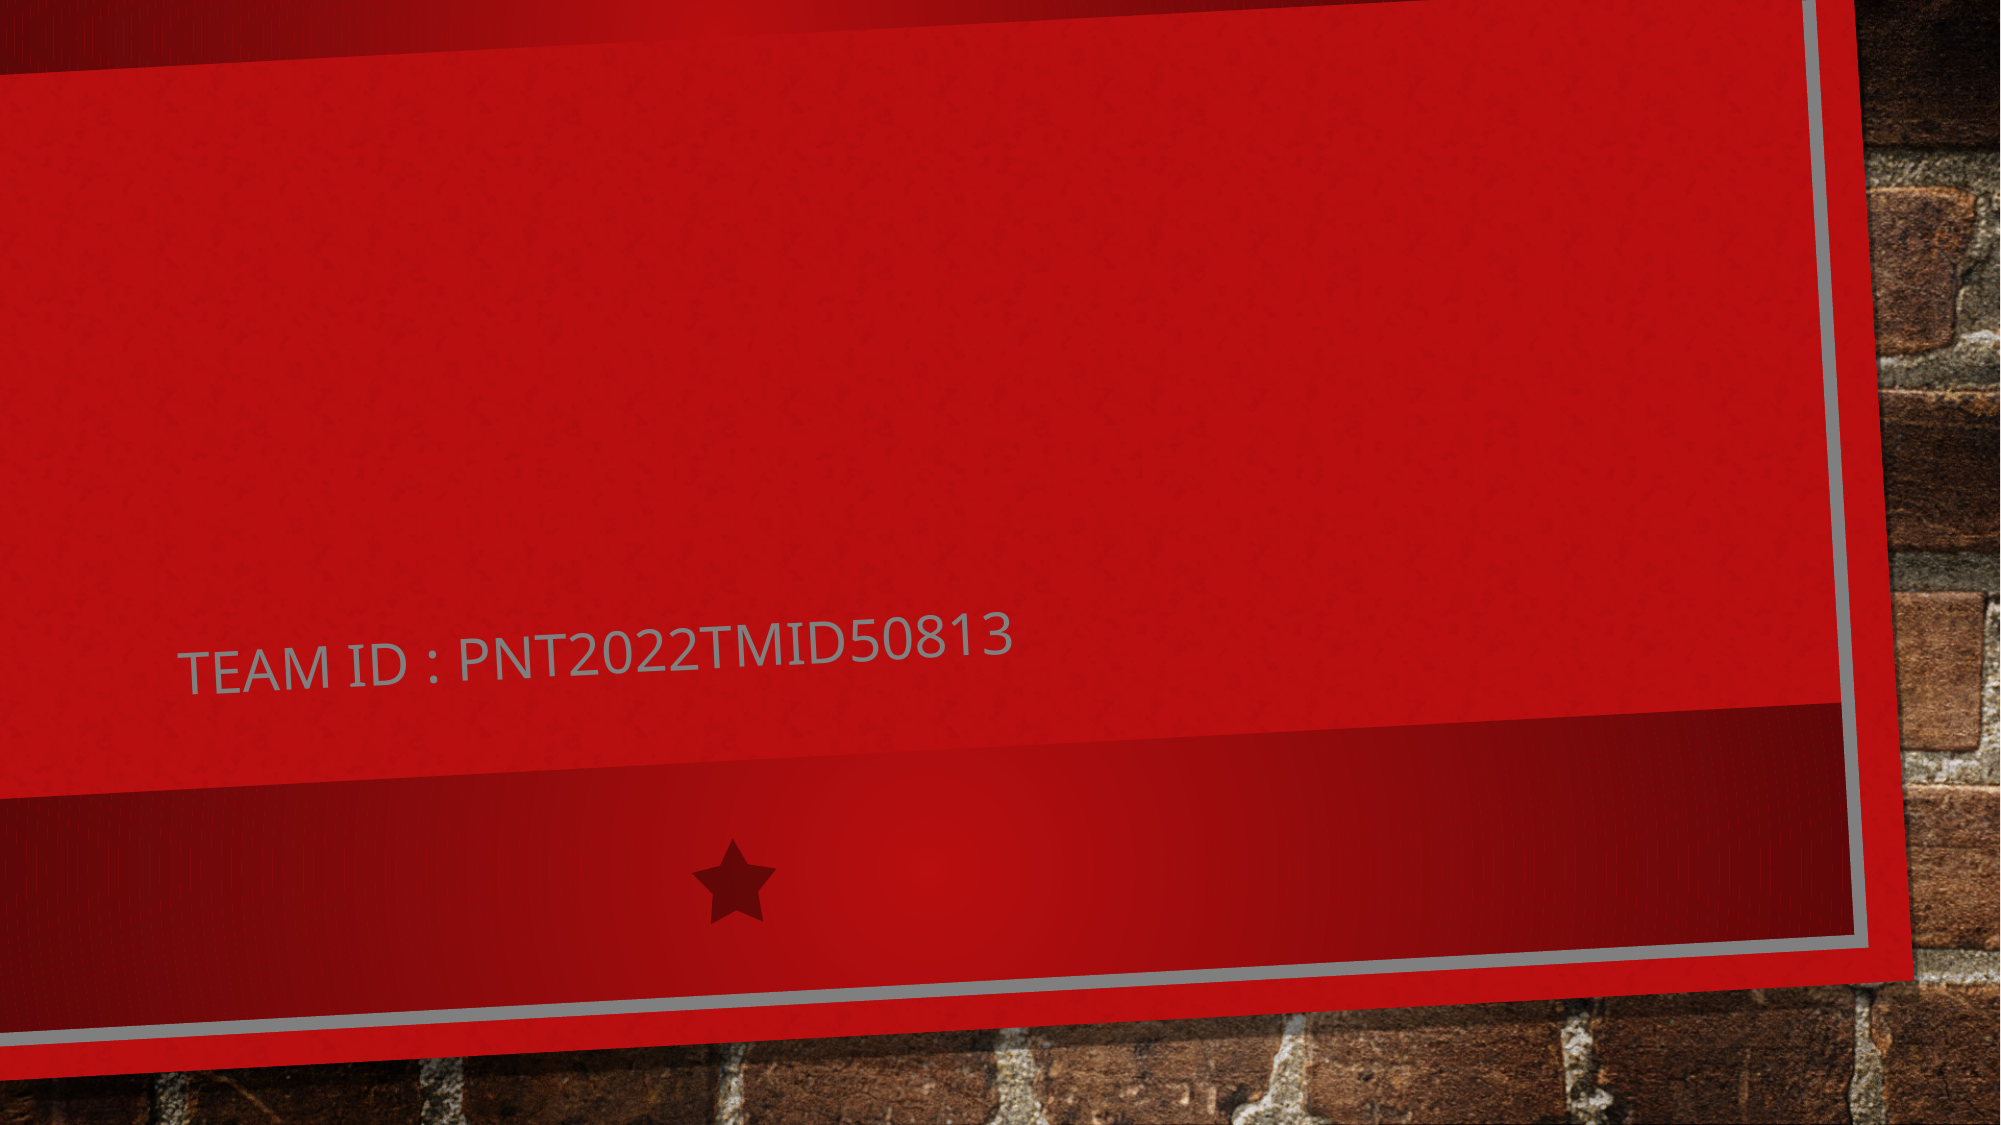

# University Admit eligibility Predictor
Team Id : PNT2022TMID50813